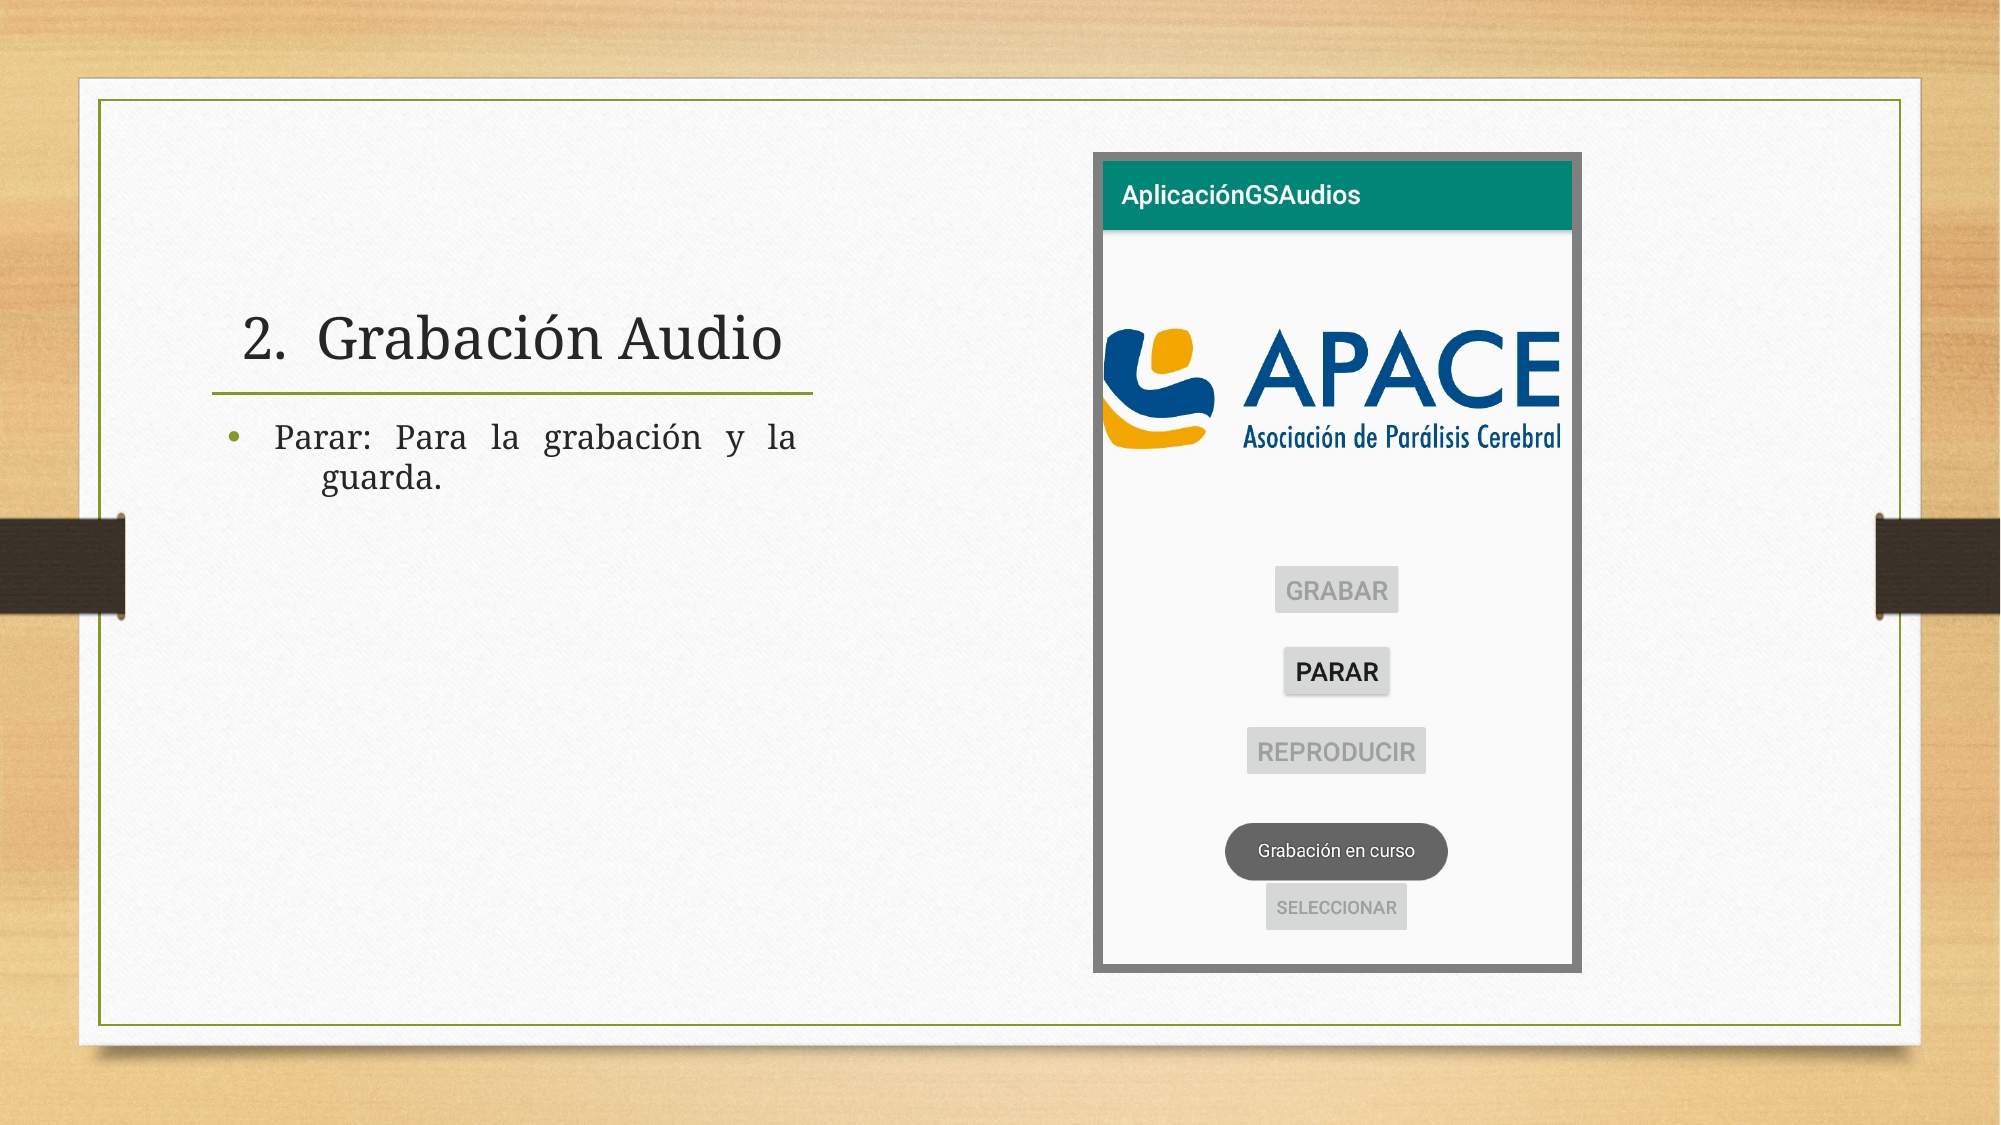

# 2.	Grabación Audio
Parar: Para la grabación y la guarda.